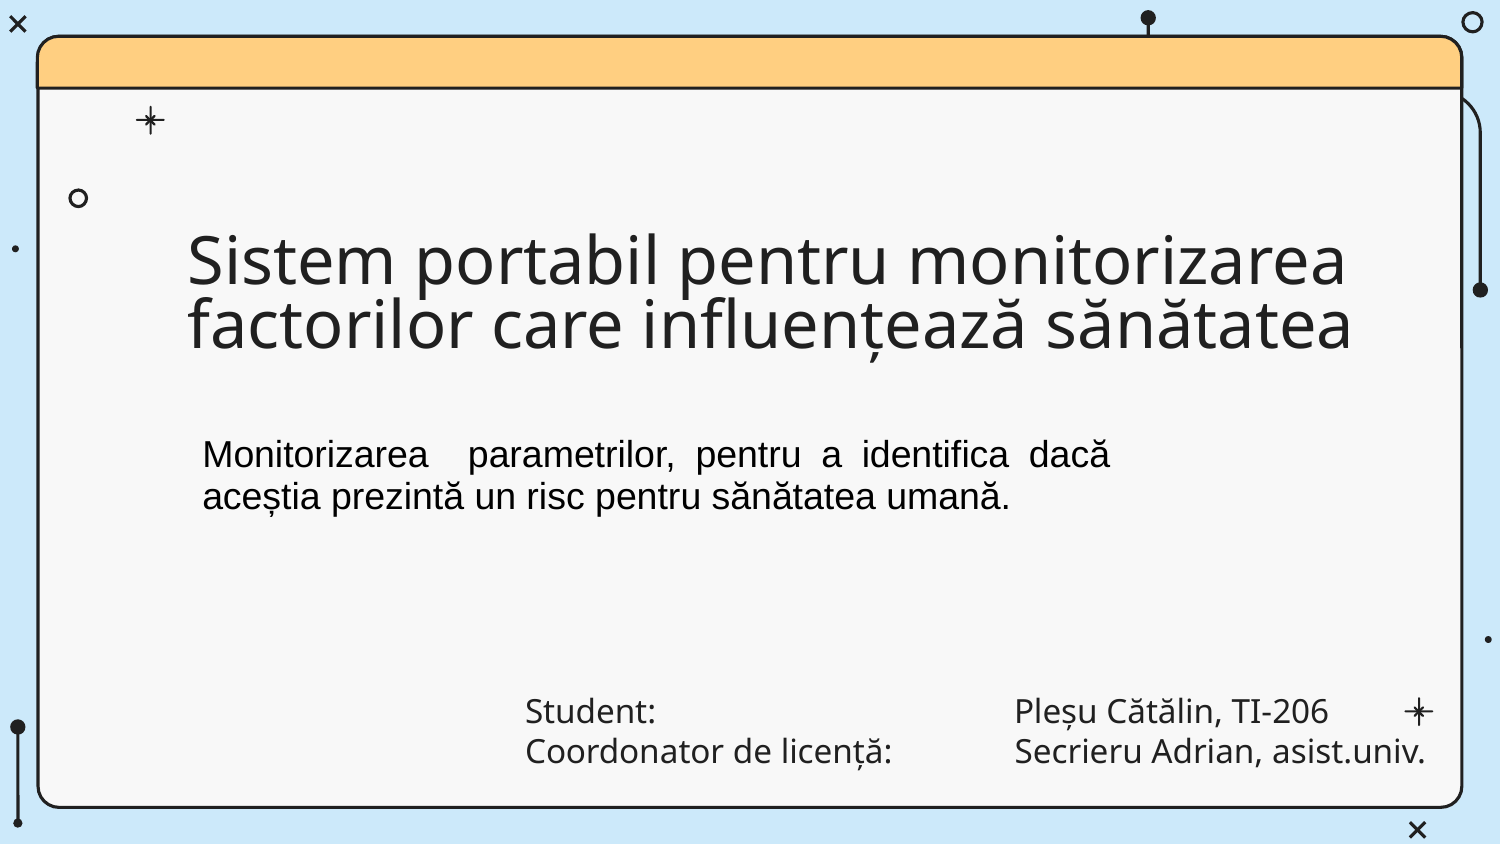

# Sistem portabil pentru monitorizarea factorilor care influențează sănătatea
Monitorizarea parametrilor, pentru a identifica dacă aceștia prezintă un risc pentru sănătatea umană.
Student: Pleșu Cătălin, TI-206
Coordonator de licență: Secrieru Adrian, asist.univ.